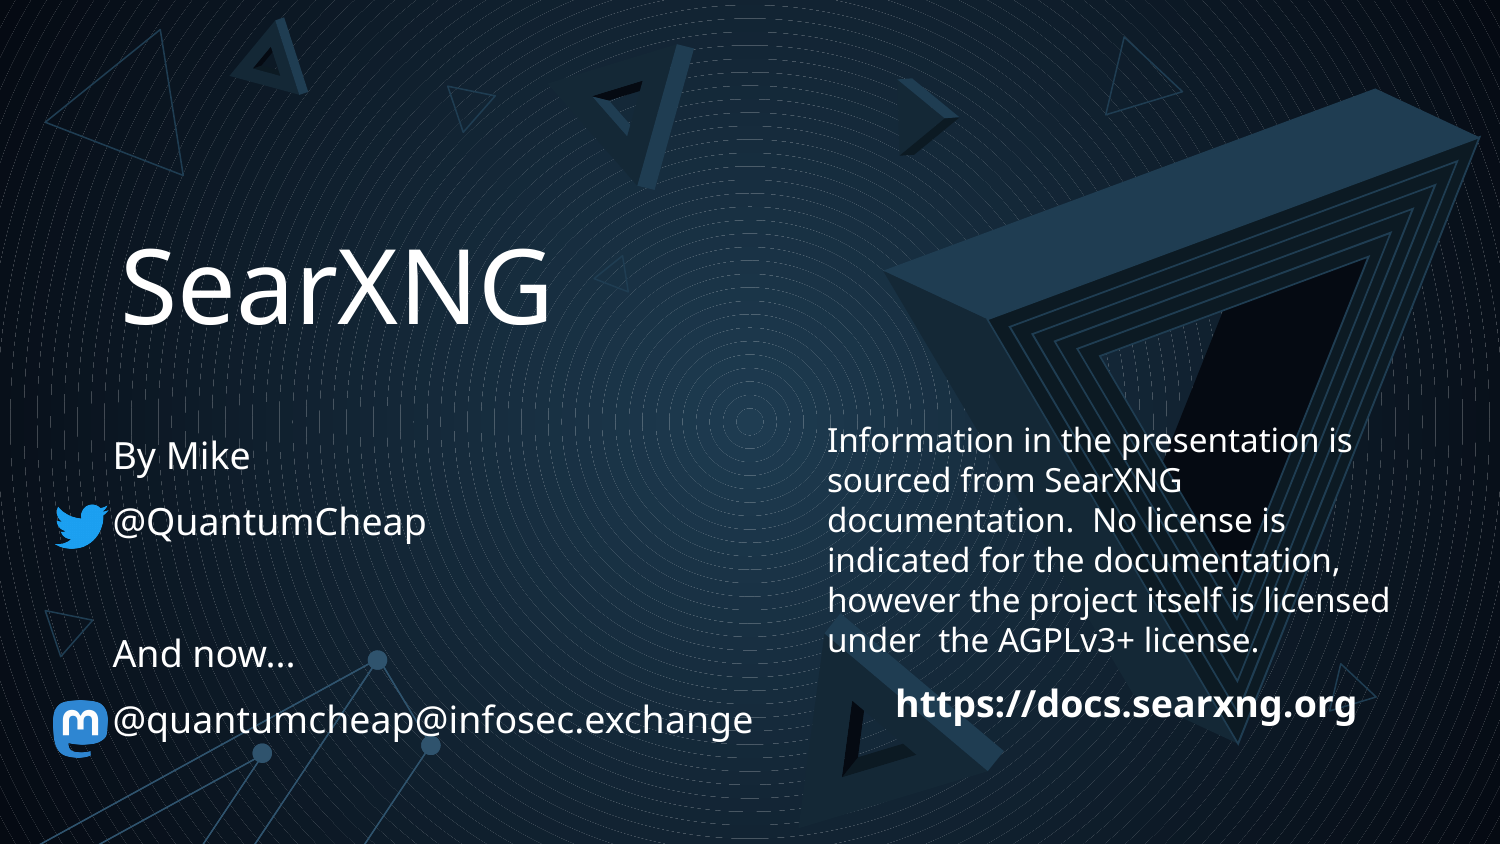

# SearXNG
Information in the presentation is sourced from SearXNG documentation. No license is indicated for the documentation, however the project itself is licensed under the AGPLv3+ license.
https://docs.searxng.org
By Mike
@QuantumCheap
And now...
@quantumcheap@infosec.exchange